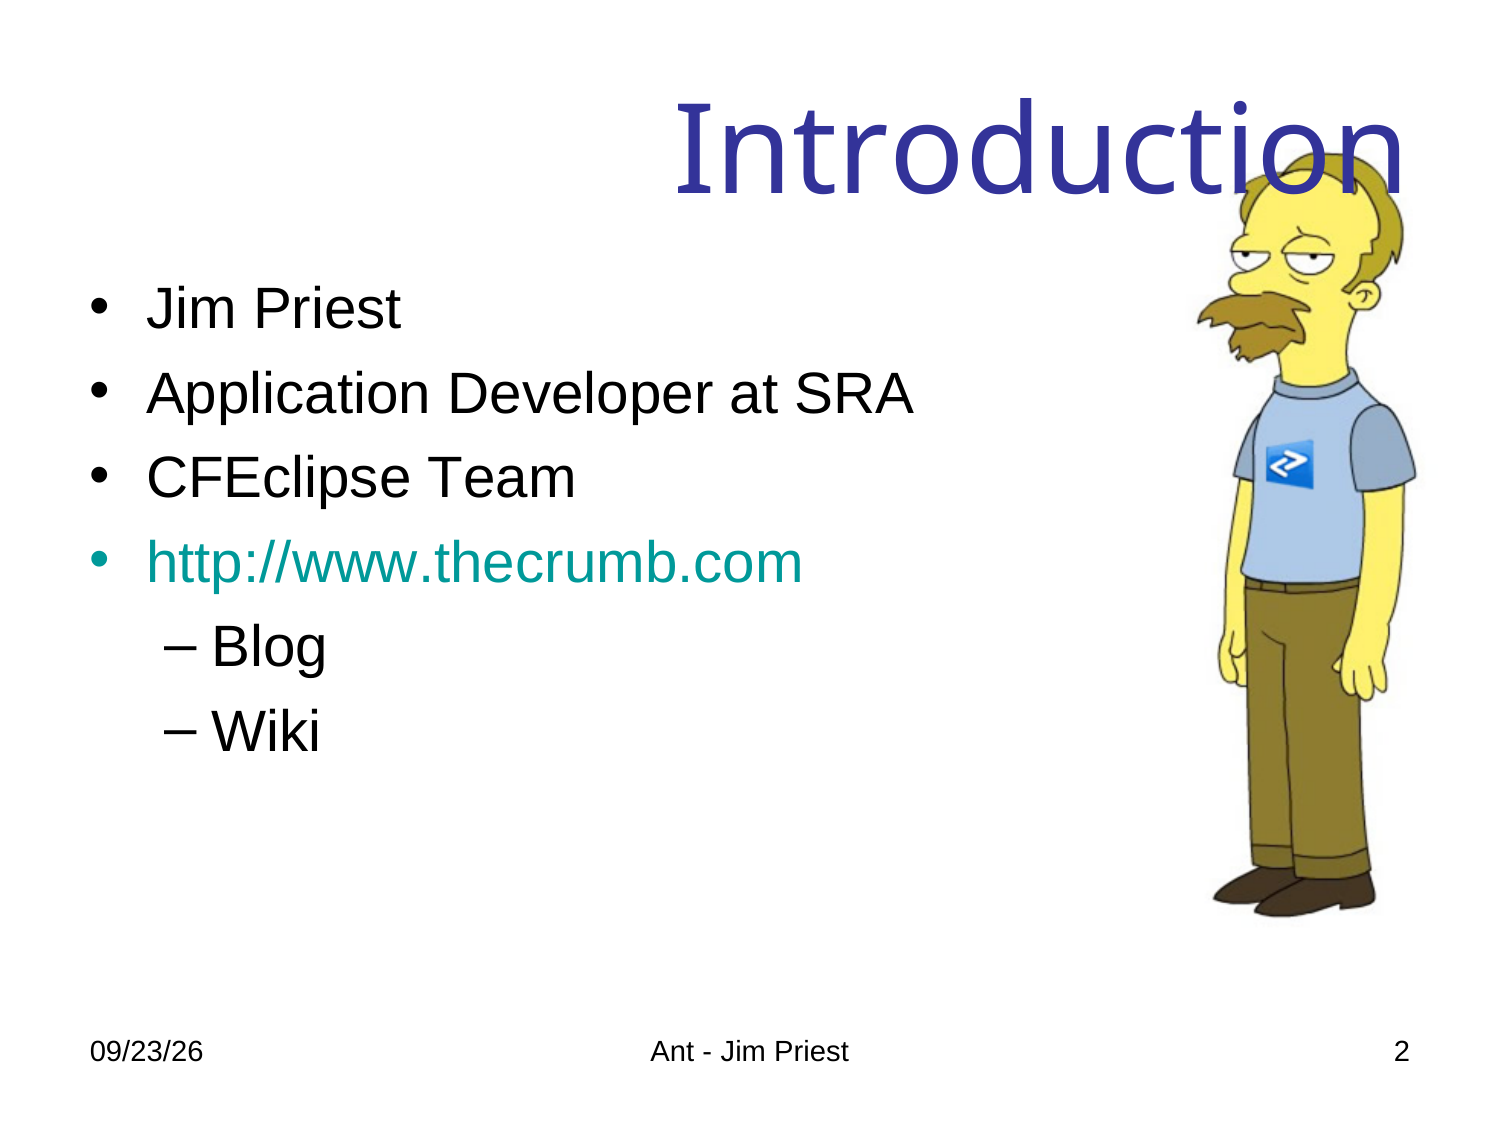

# Introduction
Jim Priest
Application Developer at SRA
CFEclipse Team
http://www.thecrumb.com
Blog
Wiki
Ant - Jim Priest
2